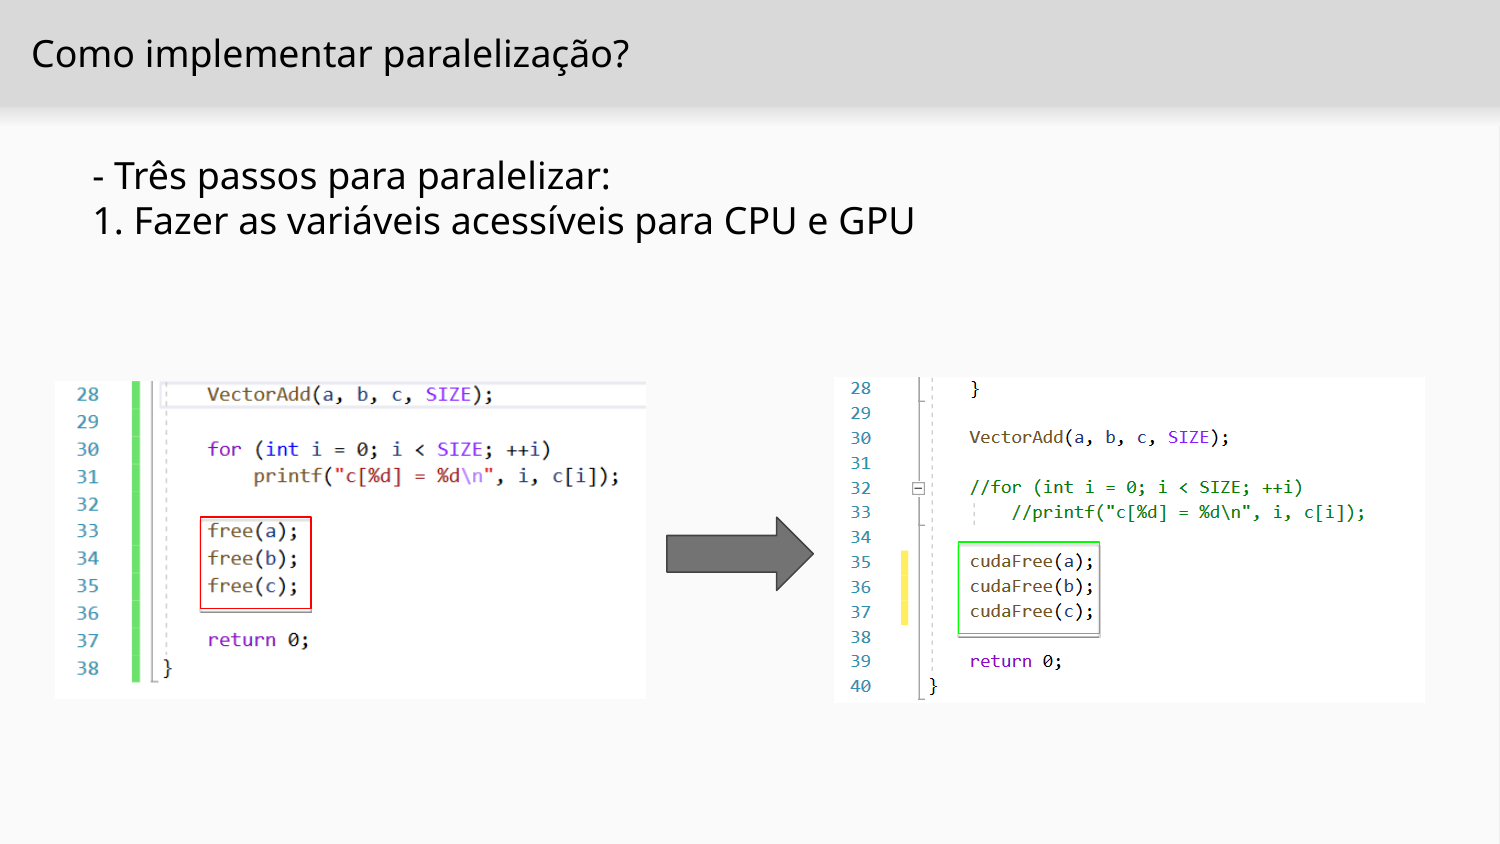

# Como implementar paralelização?
- Três passos para paralelizar:
1. Fazer as variáveis acessíveis para CPU e GPU